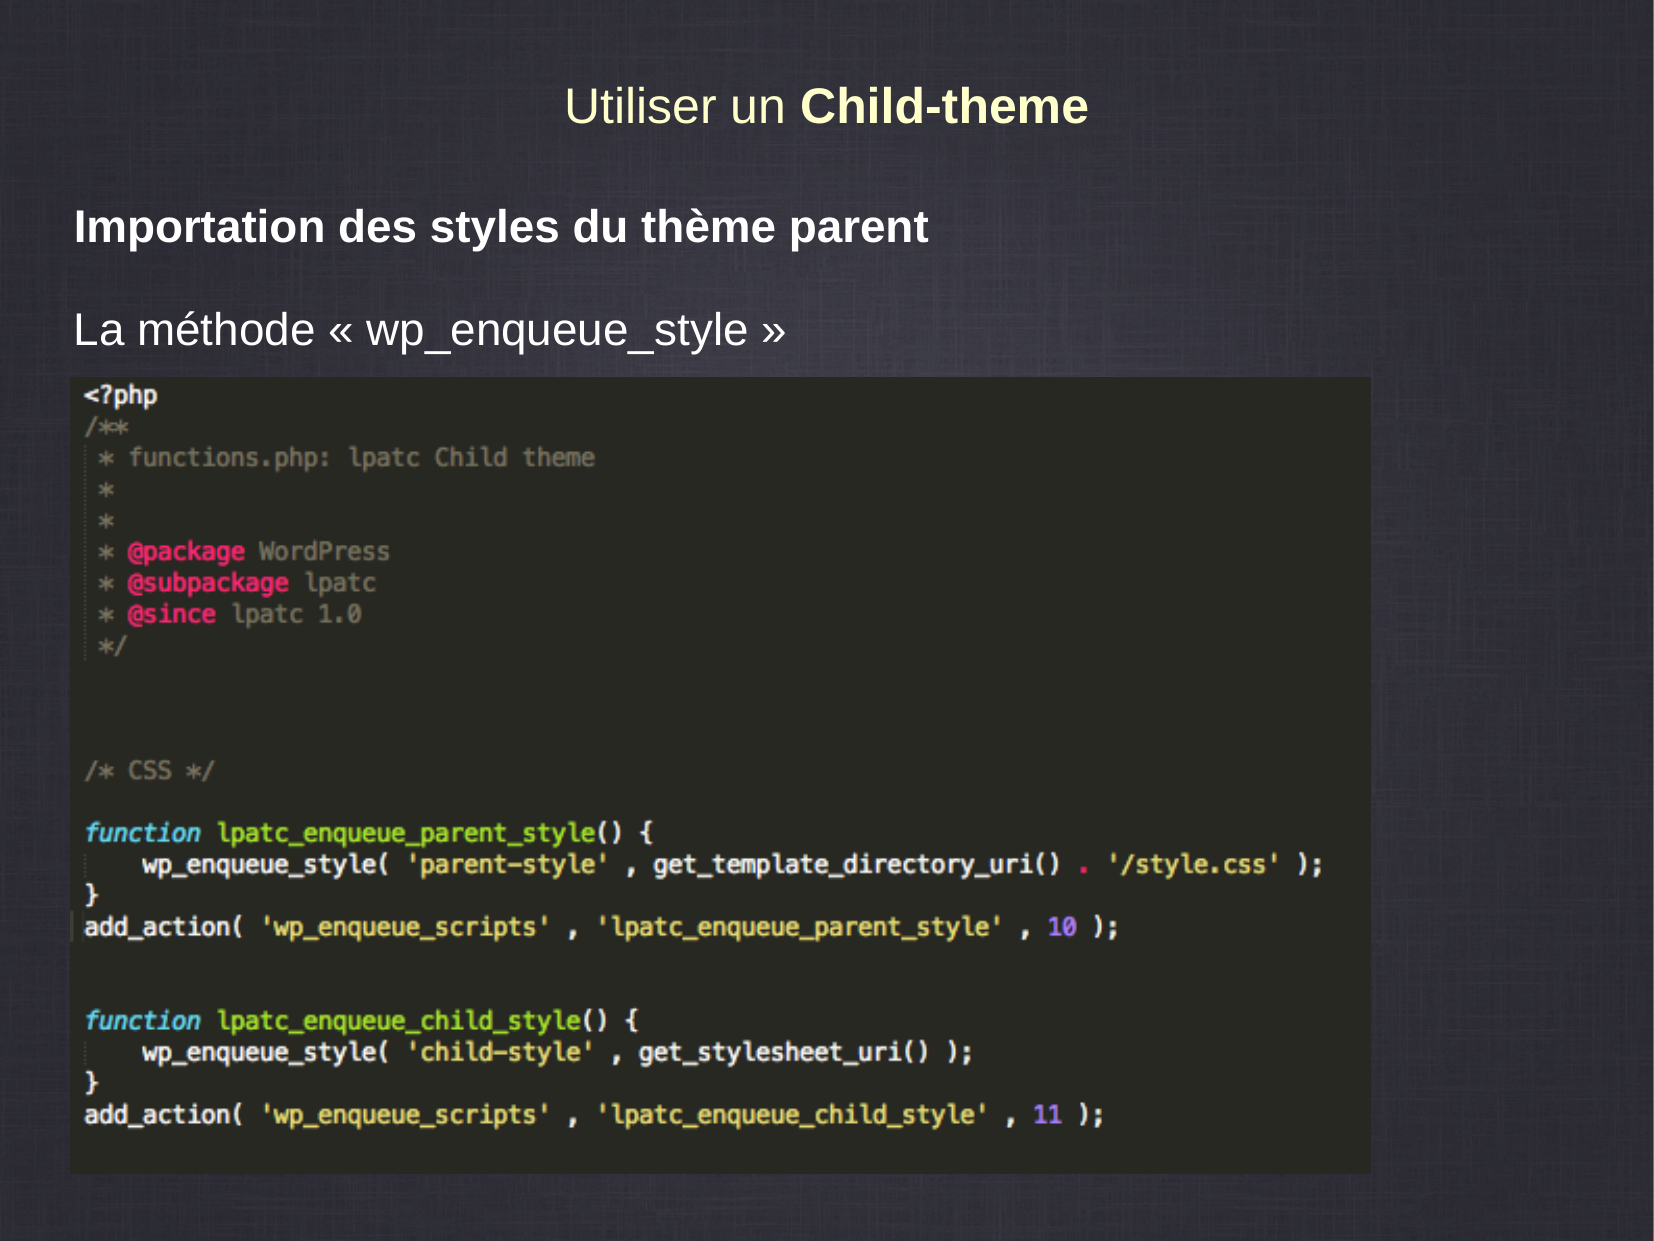

Utiliser un Child-theme
Importation des styles du thème parent
La méthode « wp_enqueue_style »